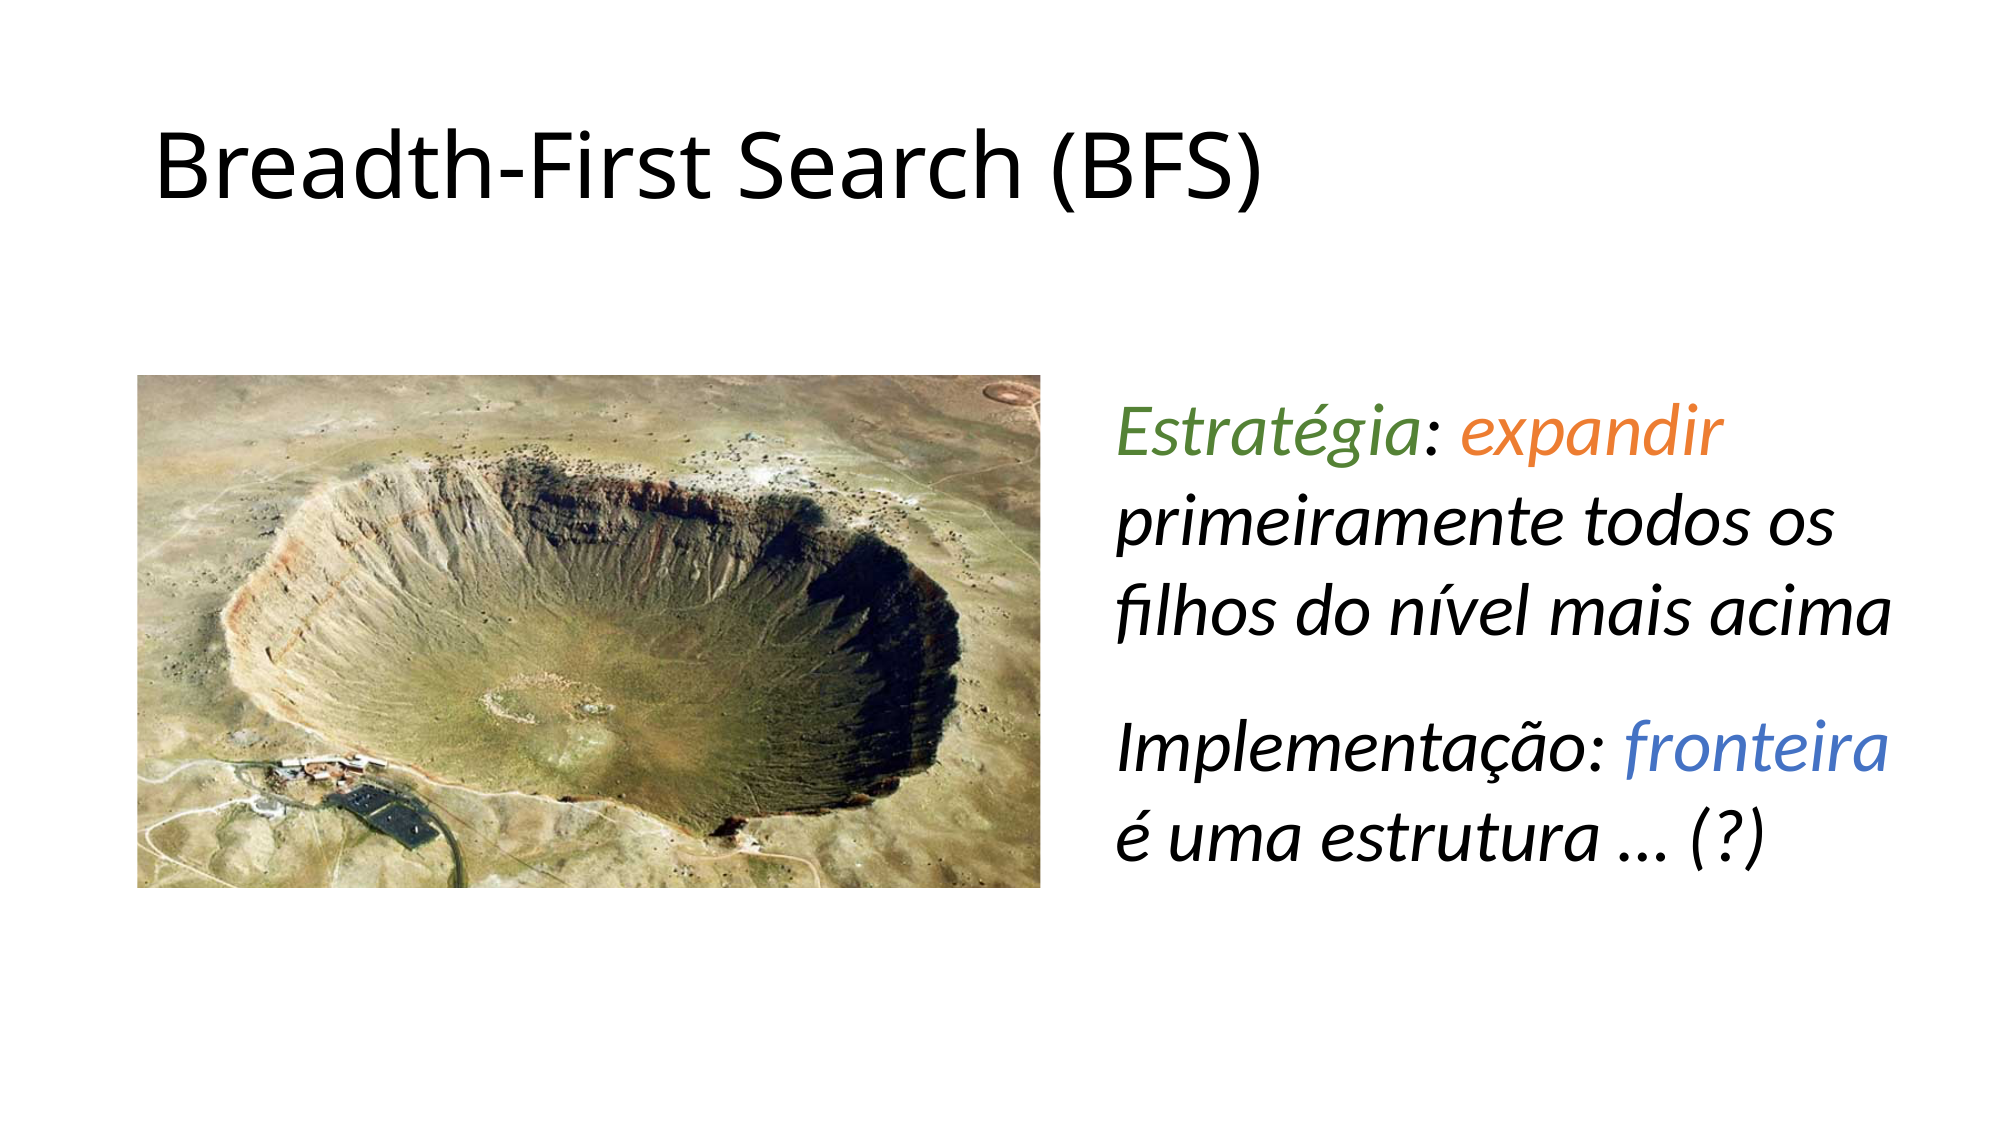

# Breadth-First Search (BFS)
Estratégia: expandir primeiramente todos os filhos do nível mais acima
Implementação: fronteira é uma estrutura … (?)